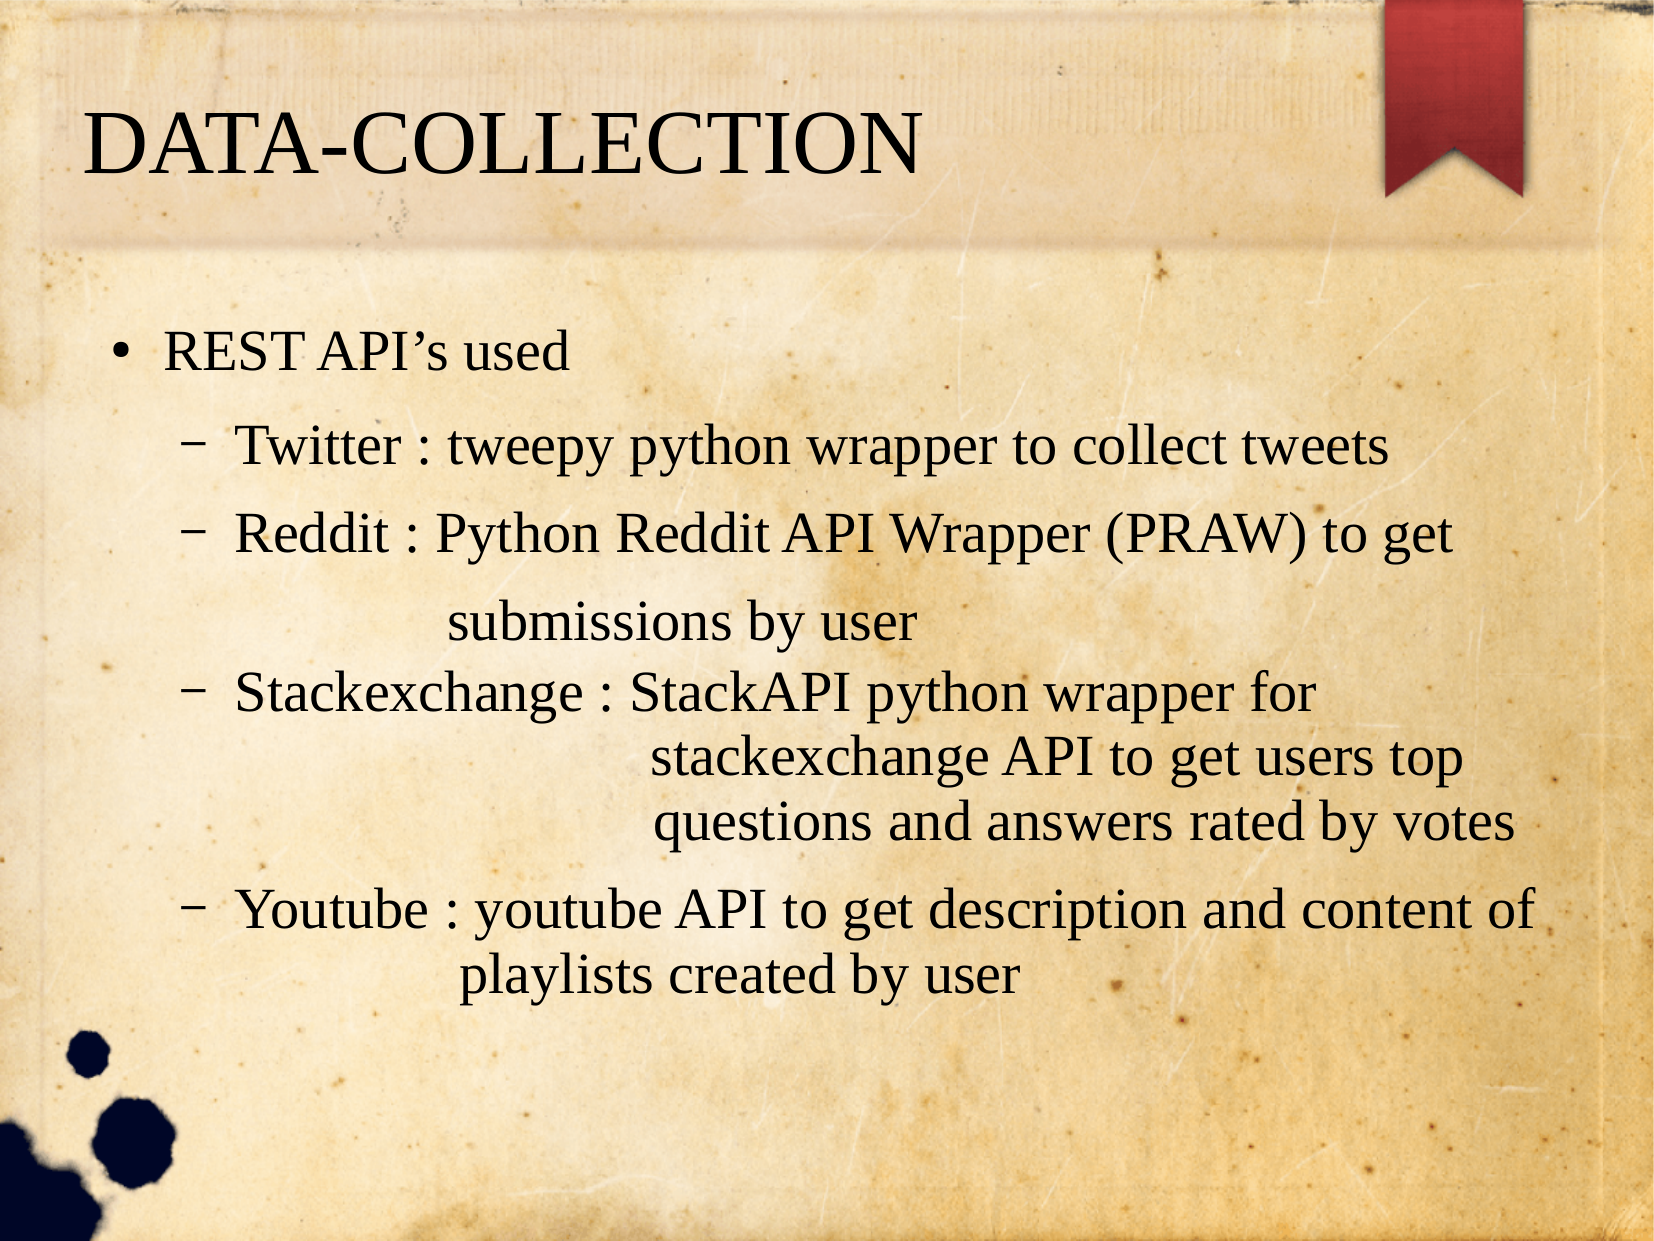

# DATA-COLLECTION
REST API’s used
Twitter : tweepy python wrapper to collect tweets
Reddit : Python Reddit API Wrapper (PRAW) to get
submissions by user
Stackexchange : StackAPI python wrapper for 							 stackexchange API to get users top 						 questions and answers rated by votes
Youtube : youtube API to get description and content of 			playlists created by user